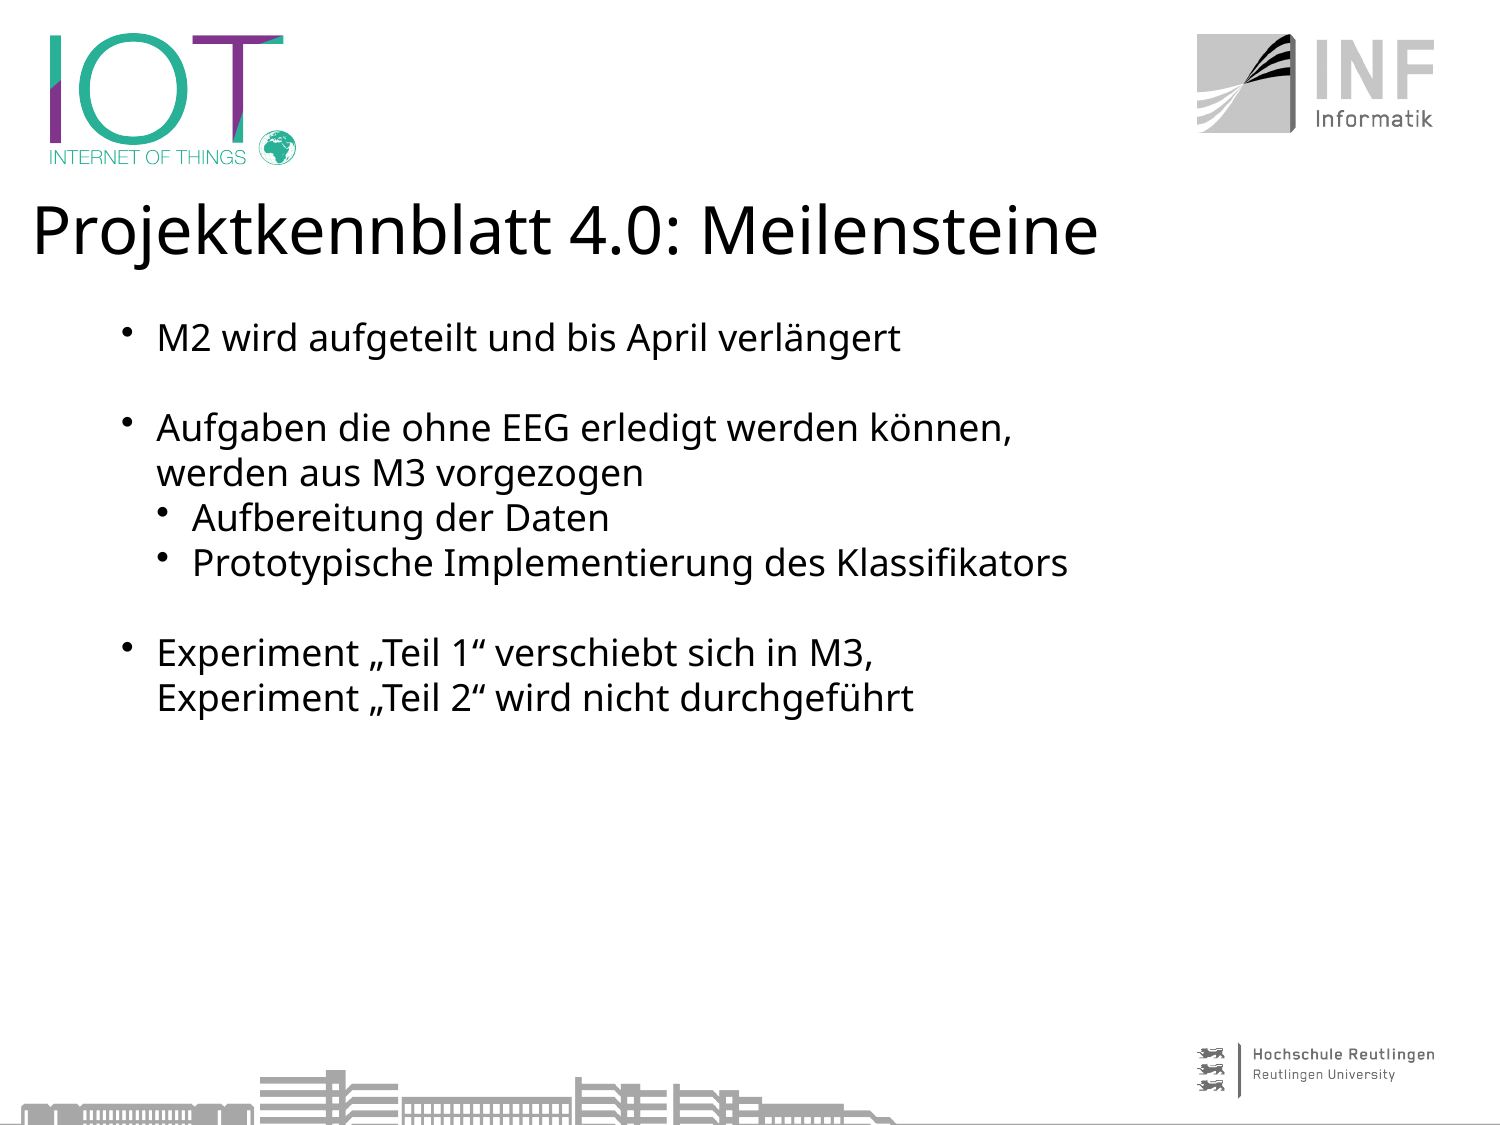

Projektkennblatt 4.0: Meilensteine
M2 wird aufgeteilt und bis April verlängert
Aufgaben die ohne EEG erledigt werden können,
werden aus M3 vorgezogen
Aufbereitung der Daten
Prototypische Implementierung des Klassifikators
Experiment „Teil 1“ verschiebt sich in M3,
Experiment „Teil 2“ wird nicht durchgeführt